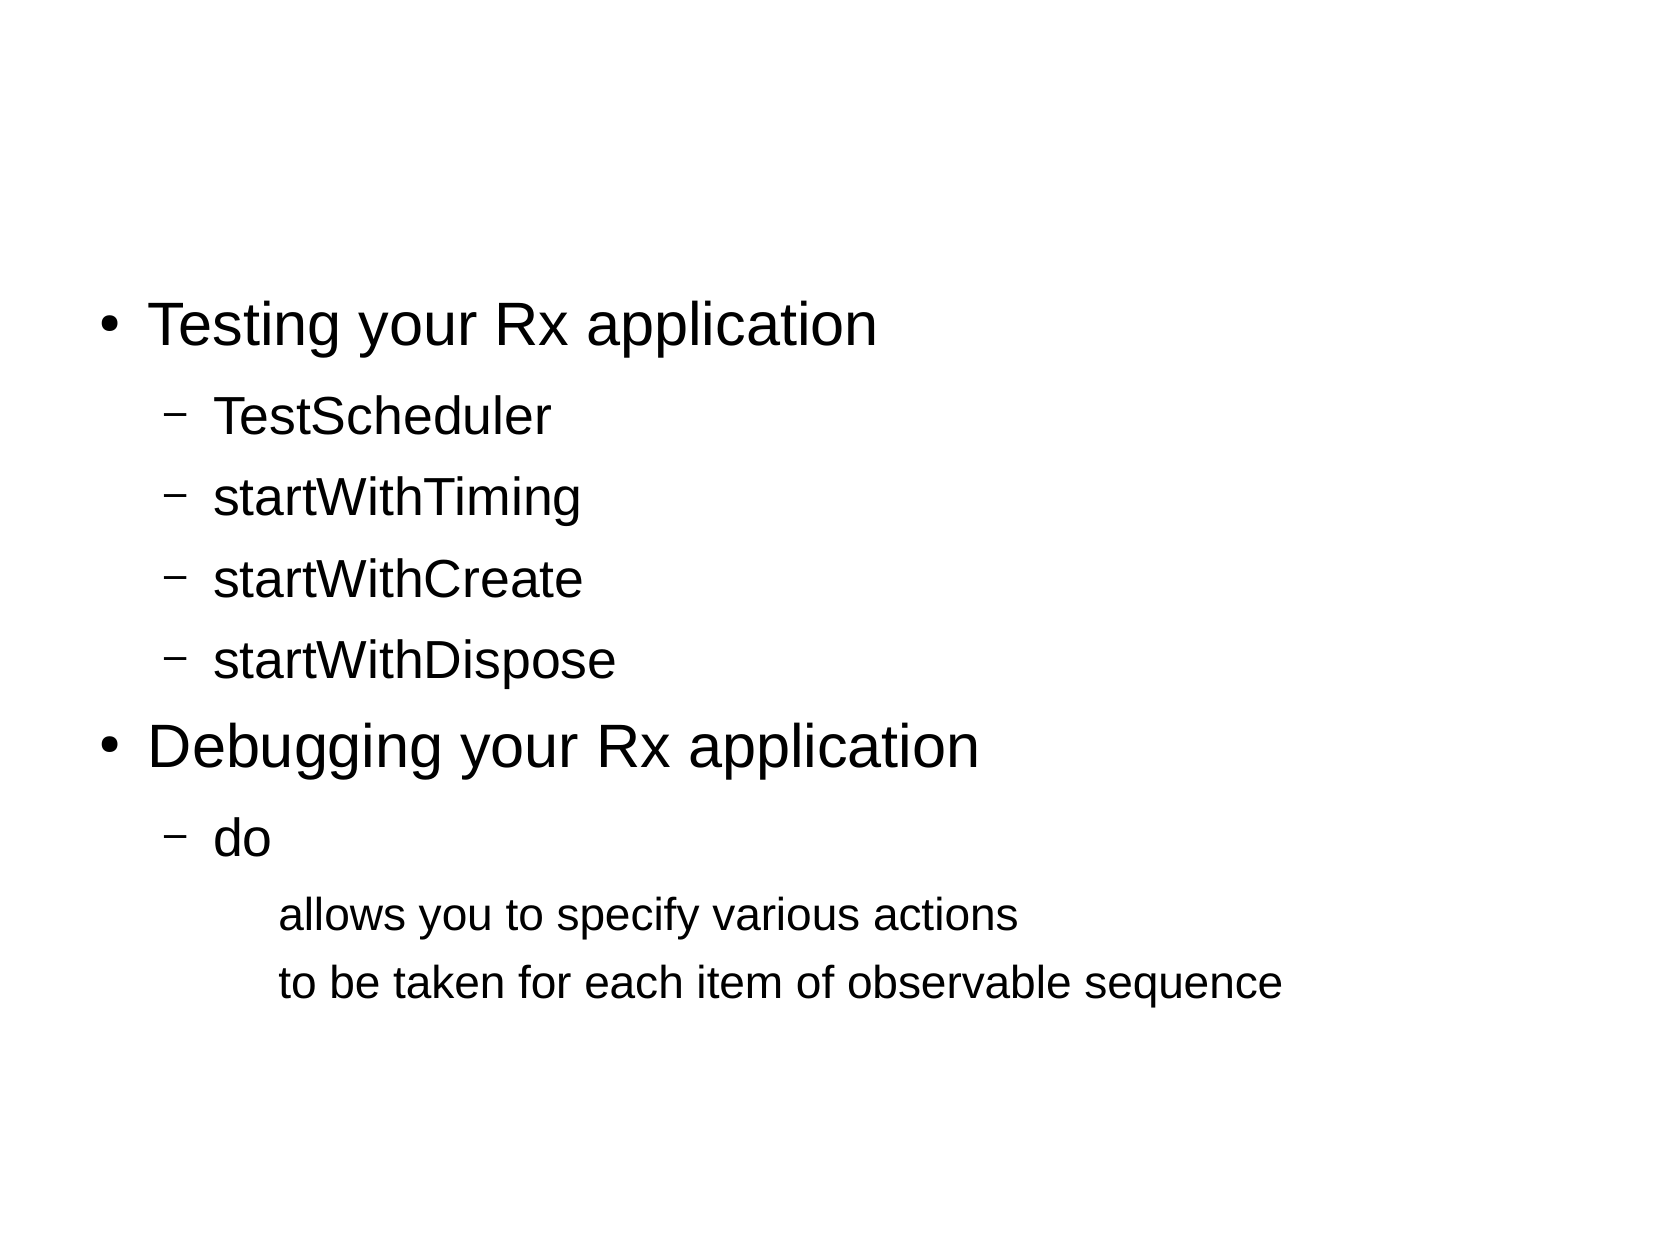

#
Testing your Rx application
TestScheduler
startWithTiming
startWithCreate
startWithDispose
Debugging your Rx application
do
allows you to specify various actions
to be taken for each item of observable sequence